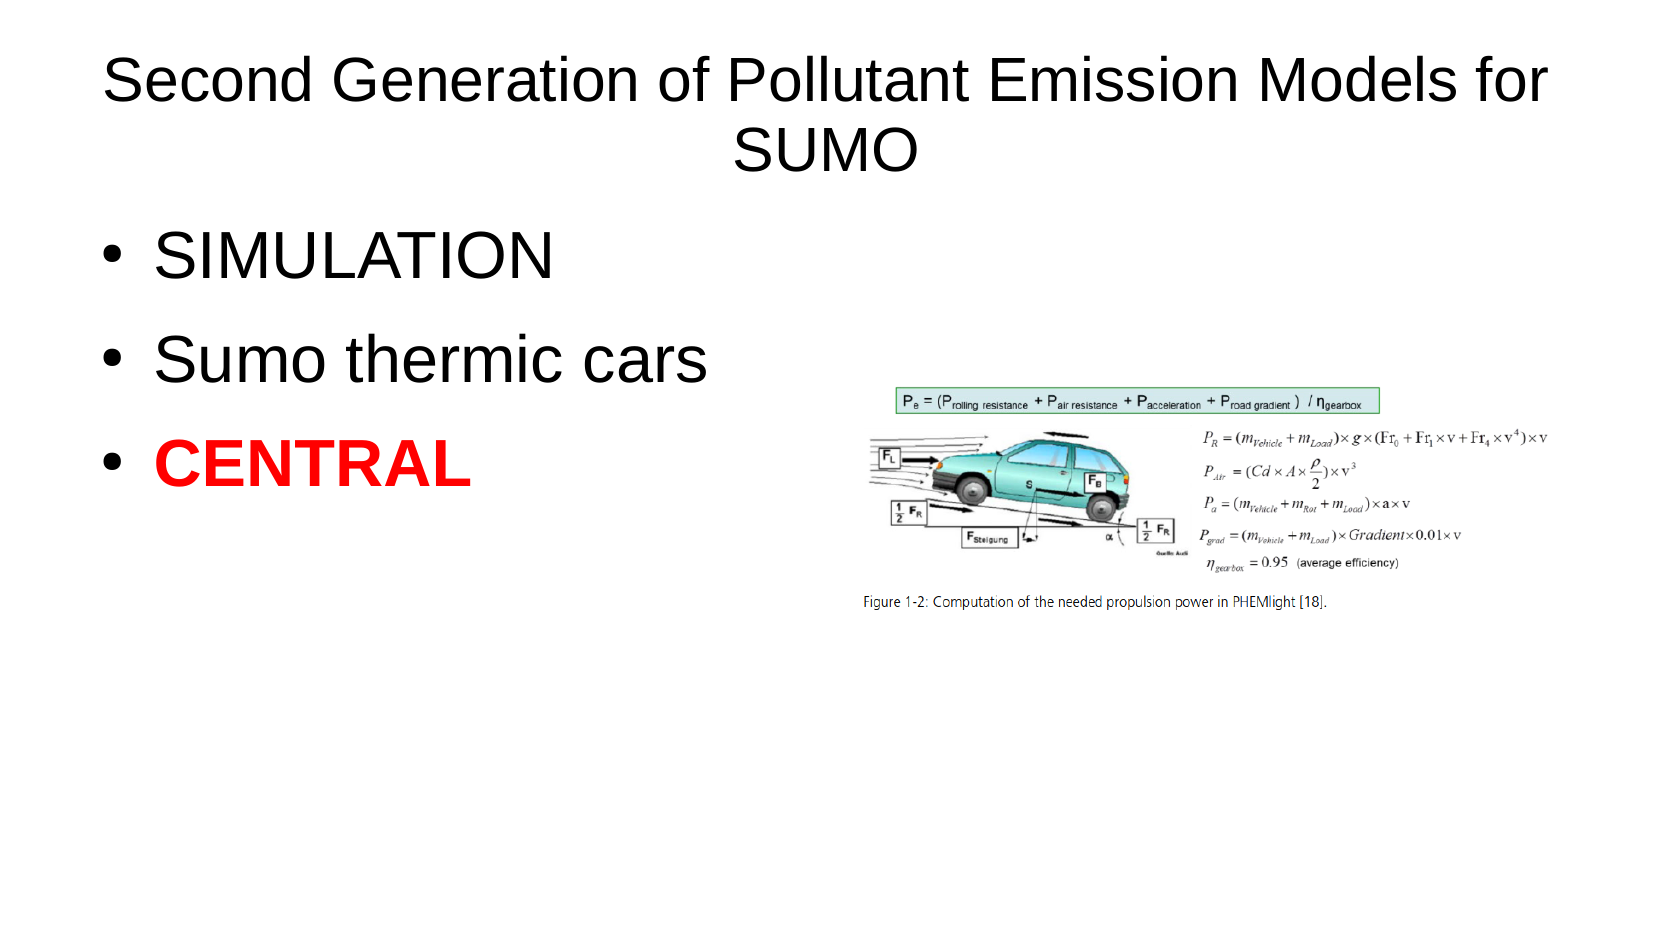

# Second Generation of Pollutant Emission Models for SUMO
SIMULATION
Sumo thermic cars
CENTRAL